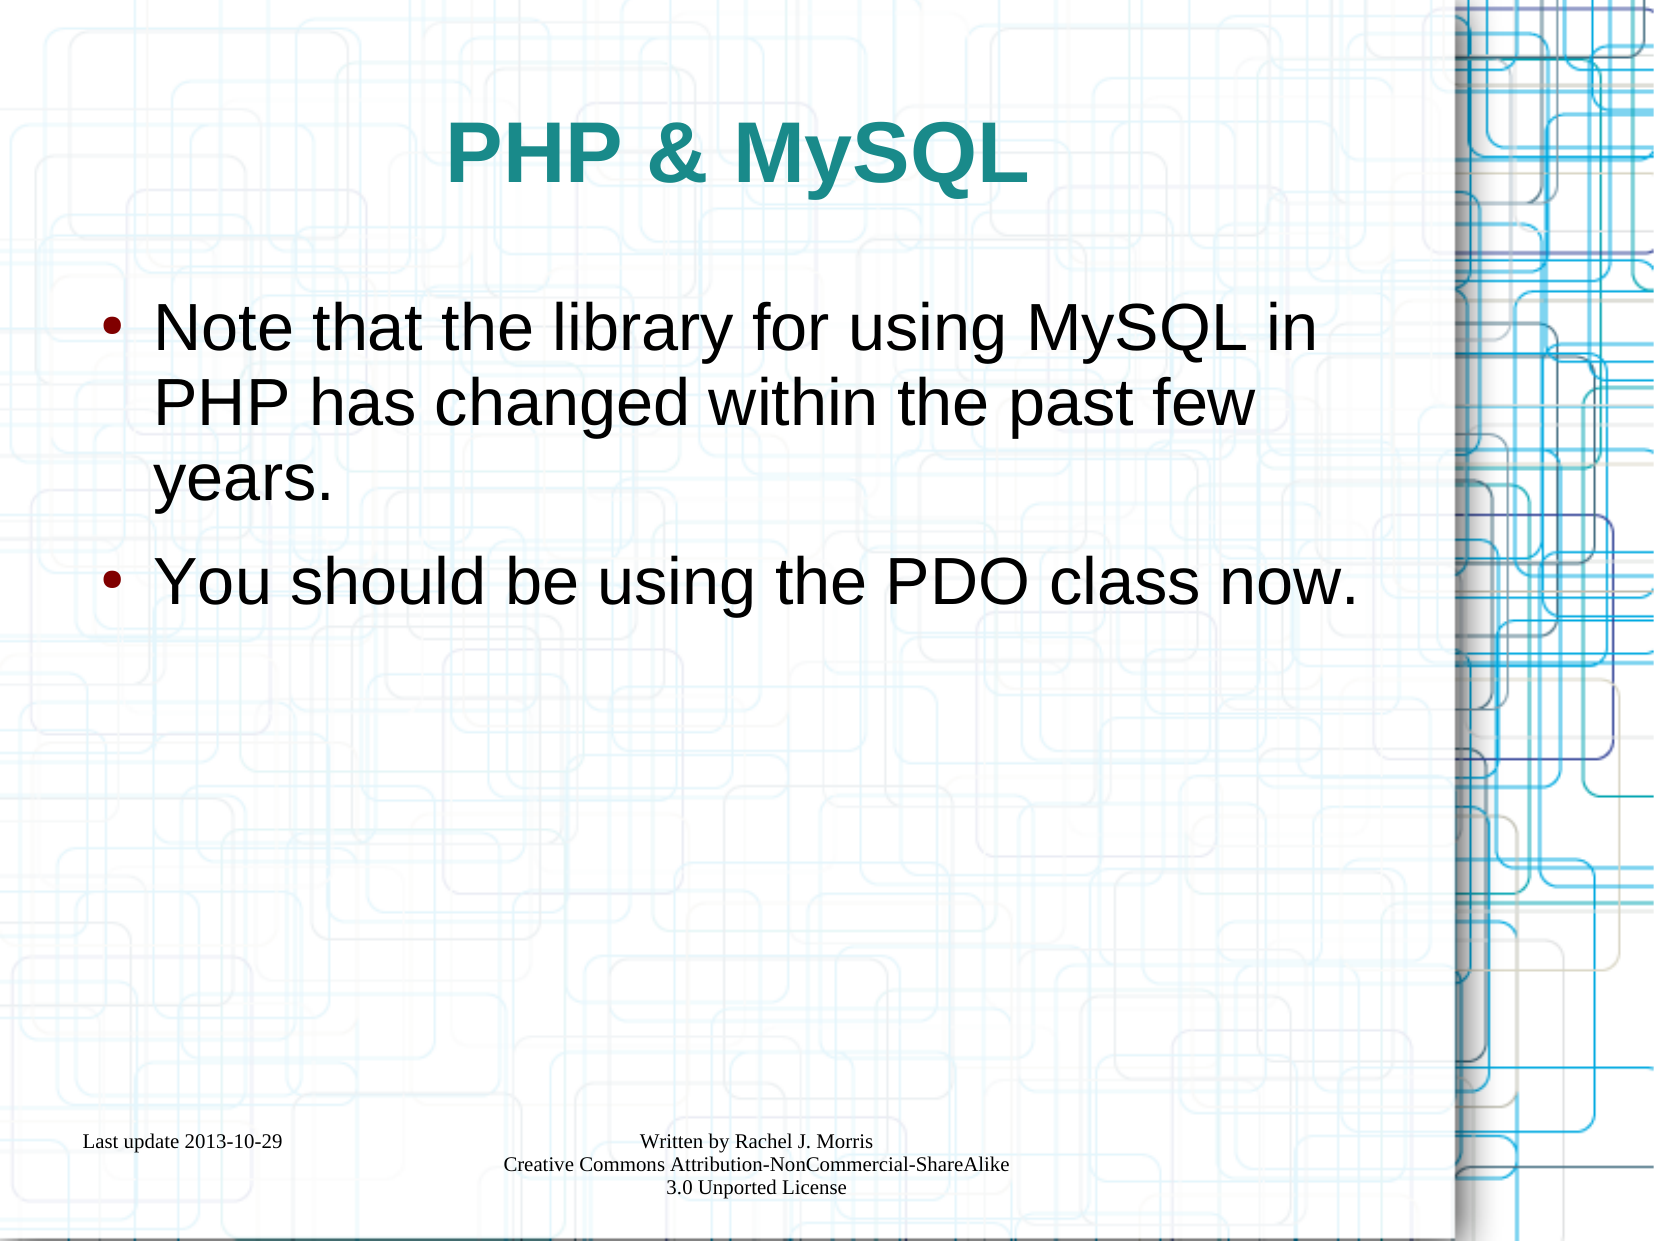

# PHP & MySQL
Note that the library for using MySQL in PHP has changed within the past few years.
You should be using the PDO class now.